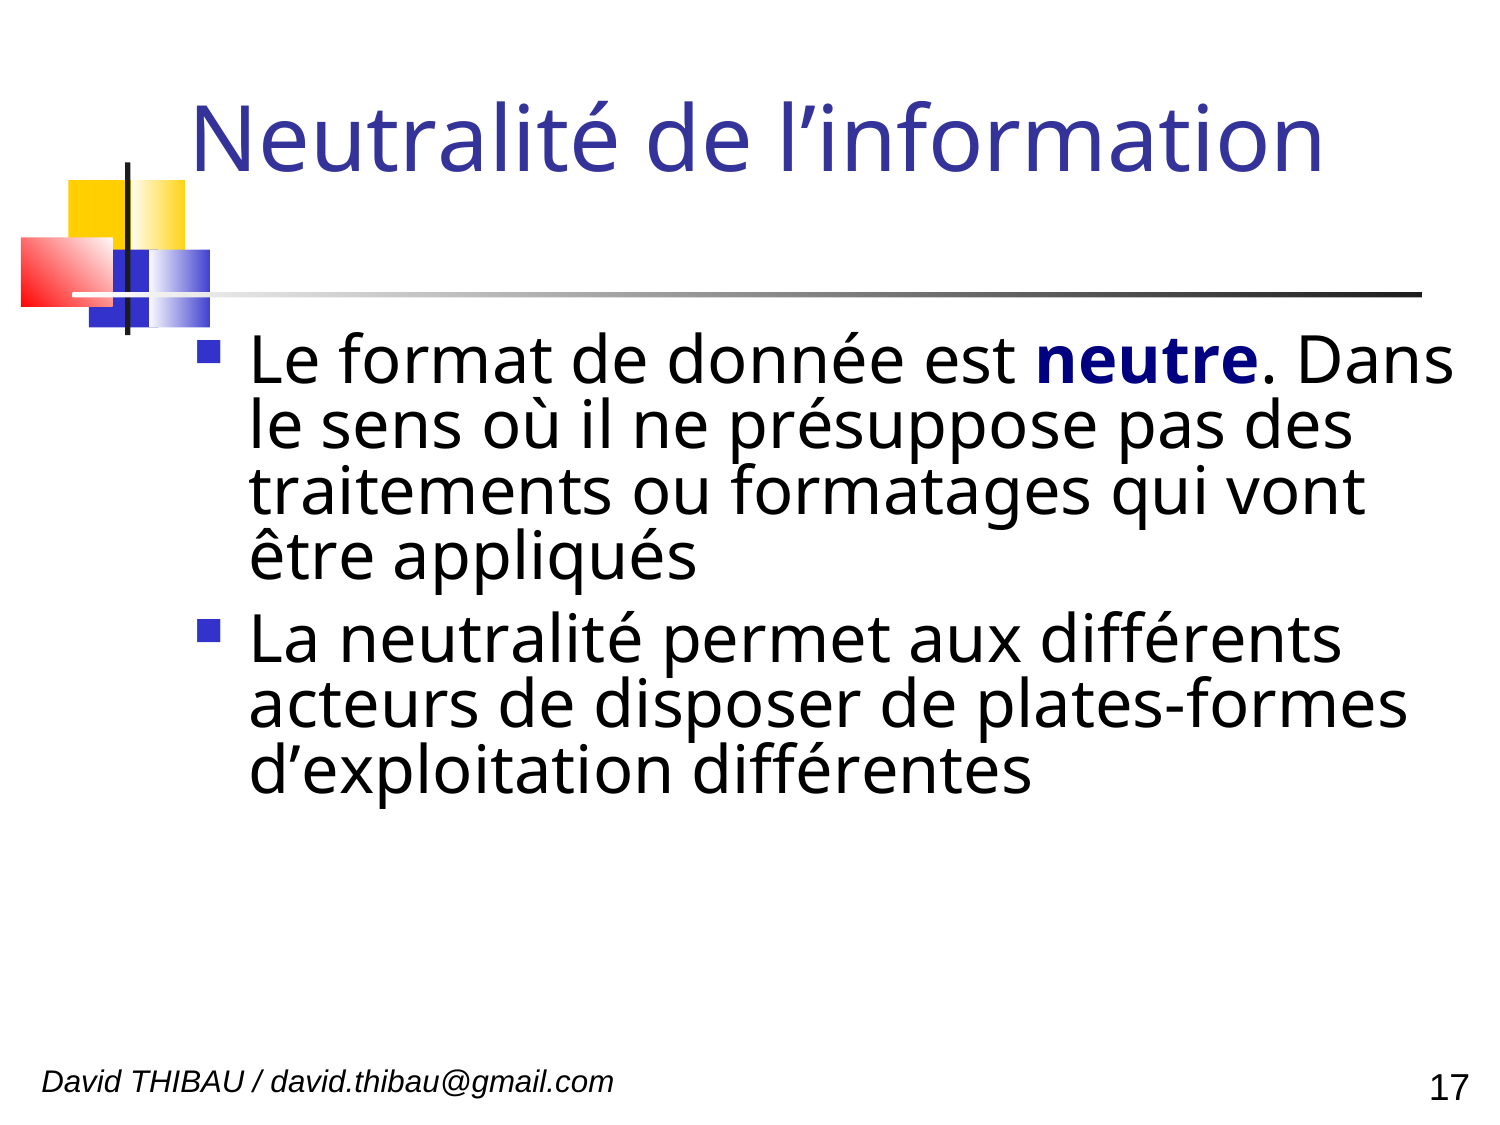

# Neutralité de l’information
Le format de donnée est neutre. Dans le sens où il ne présuppose pas des traitements ou formatages qui vont être appliqués
La neutralité permet aux différents acteurs de disposer de plates-formes d’exploitation différentes